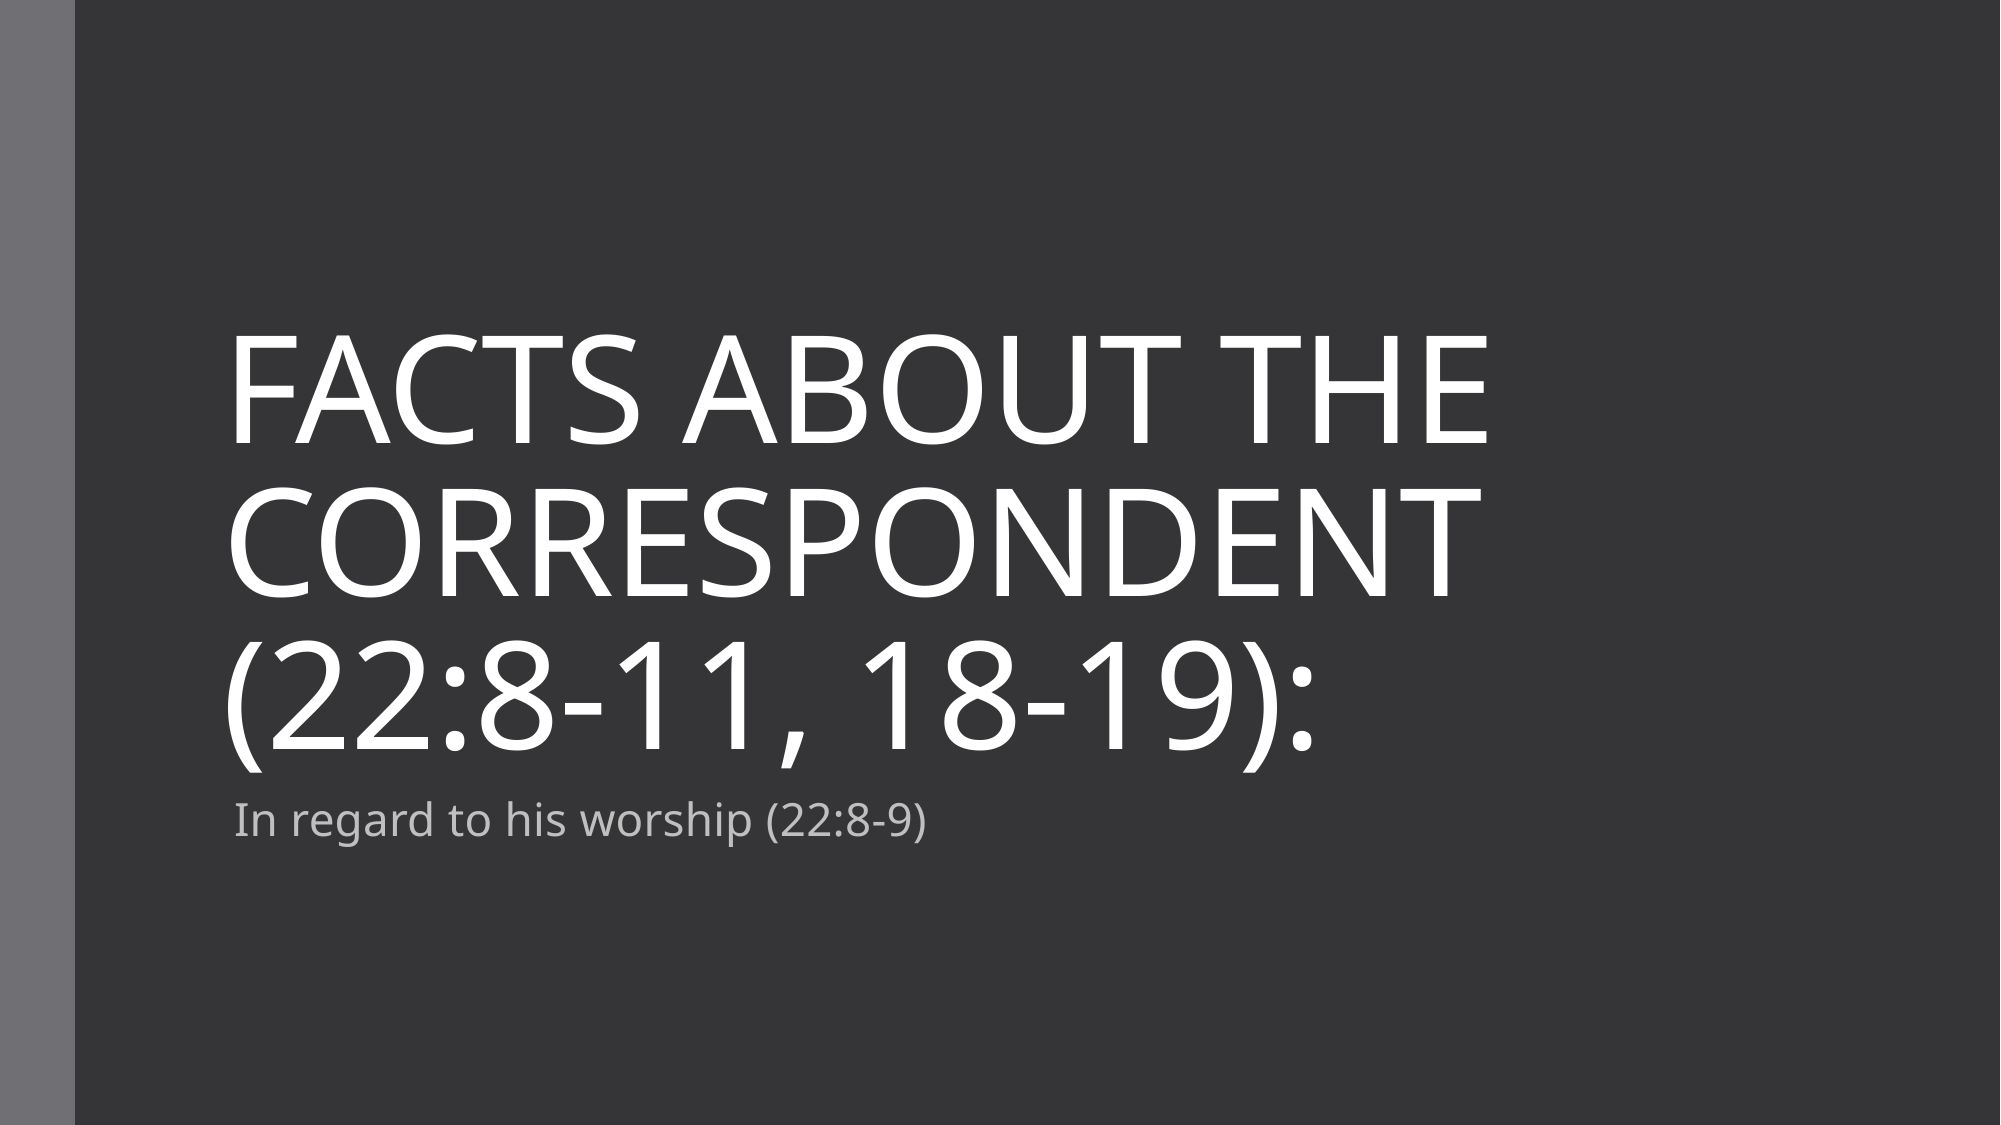

# FACTS ABOUT THE CORRESPONDENT (22:8-11, 18-19):
 In regard to his worship (22:8-9)